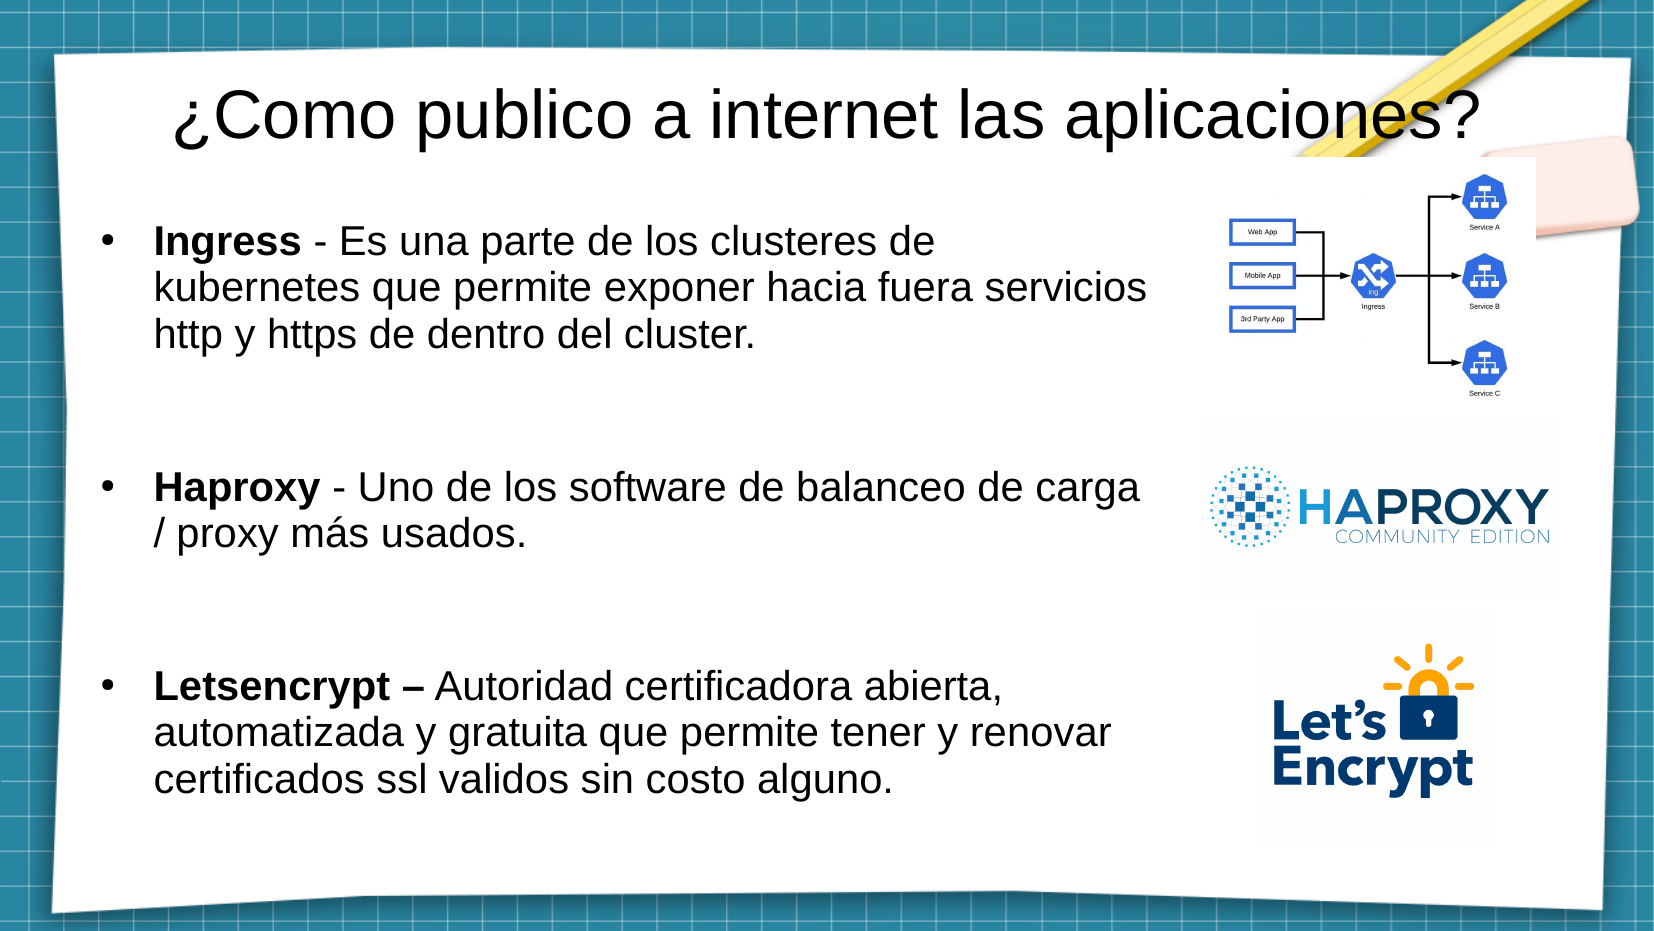

# ¿Como publico a internet las aplicaciones?
Ingress - Es una parte de los clusteres de kubernetes que permite exponer hacia fuera servicios http y https de dentro del cluster.
Haproxy - Uno de los software de balanceo de carga / proxy más usados.
Letsencrypt – Autoridad certificadora abierta, automatizada y gratuita que permite tener y renovar certificados ssl validos sin costo alguno.